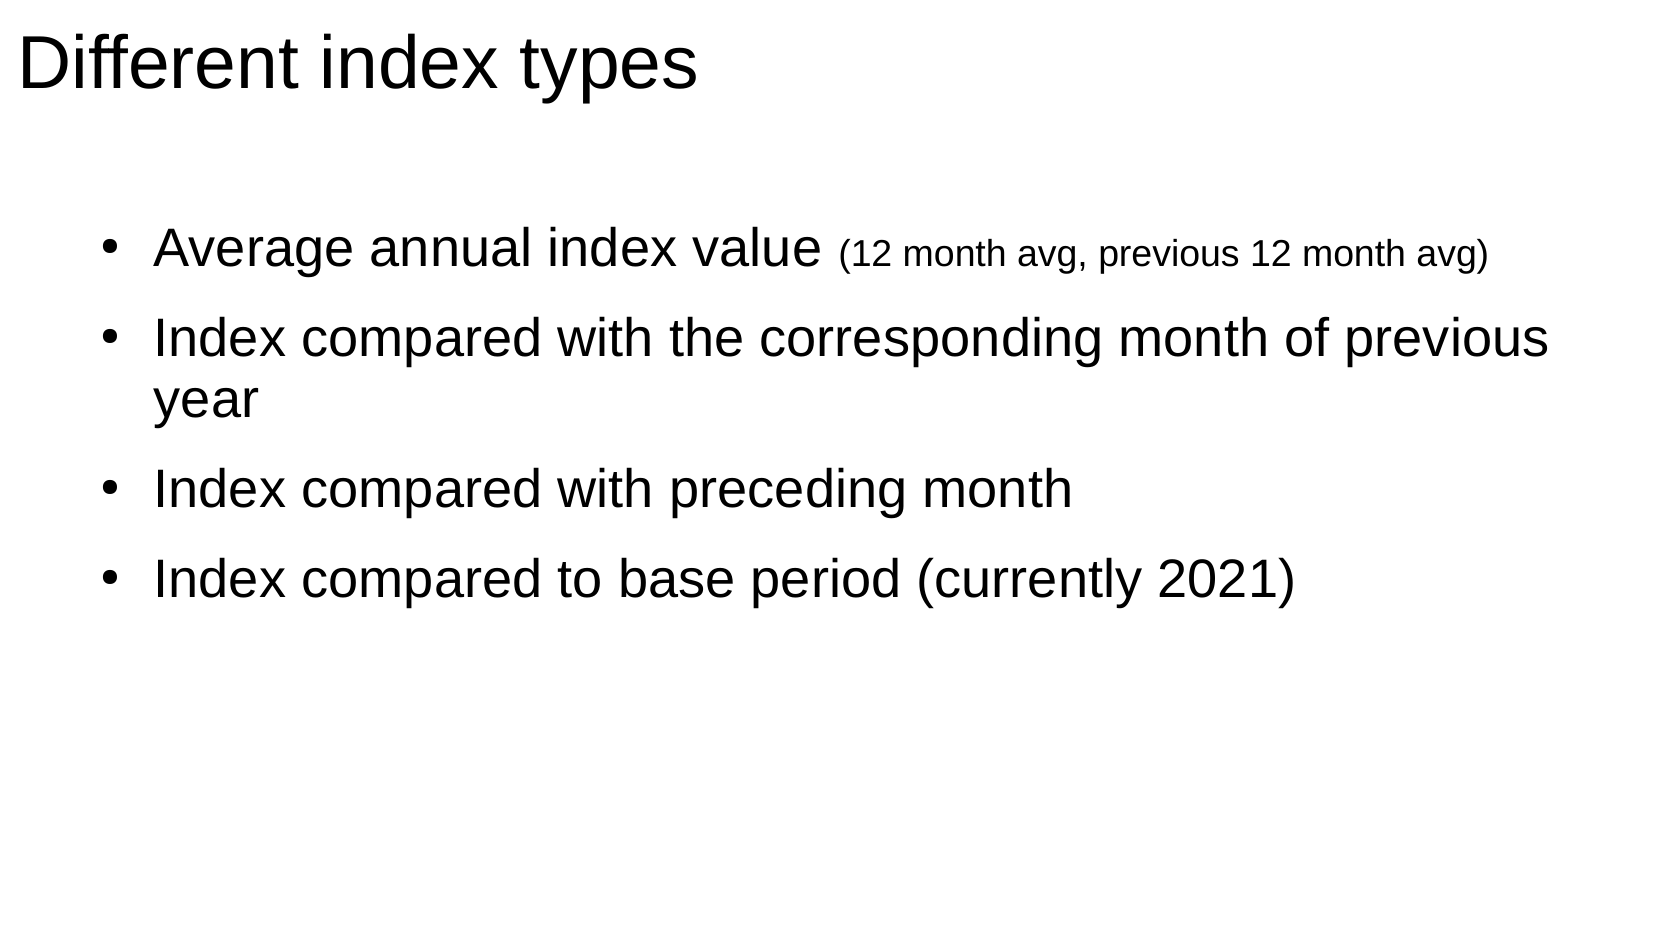

# Different index types
Average annual index value (12 month avg, previous 12 month avg)
Index compared with the corresponding month of previous year
Index compared with preceding month
Index compared to base period (currently 2021)